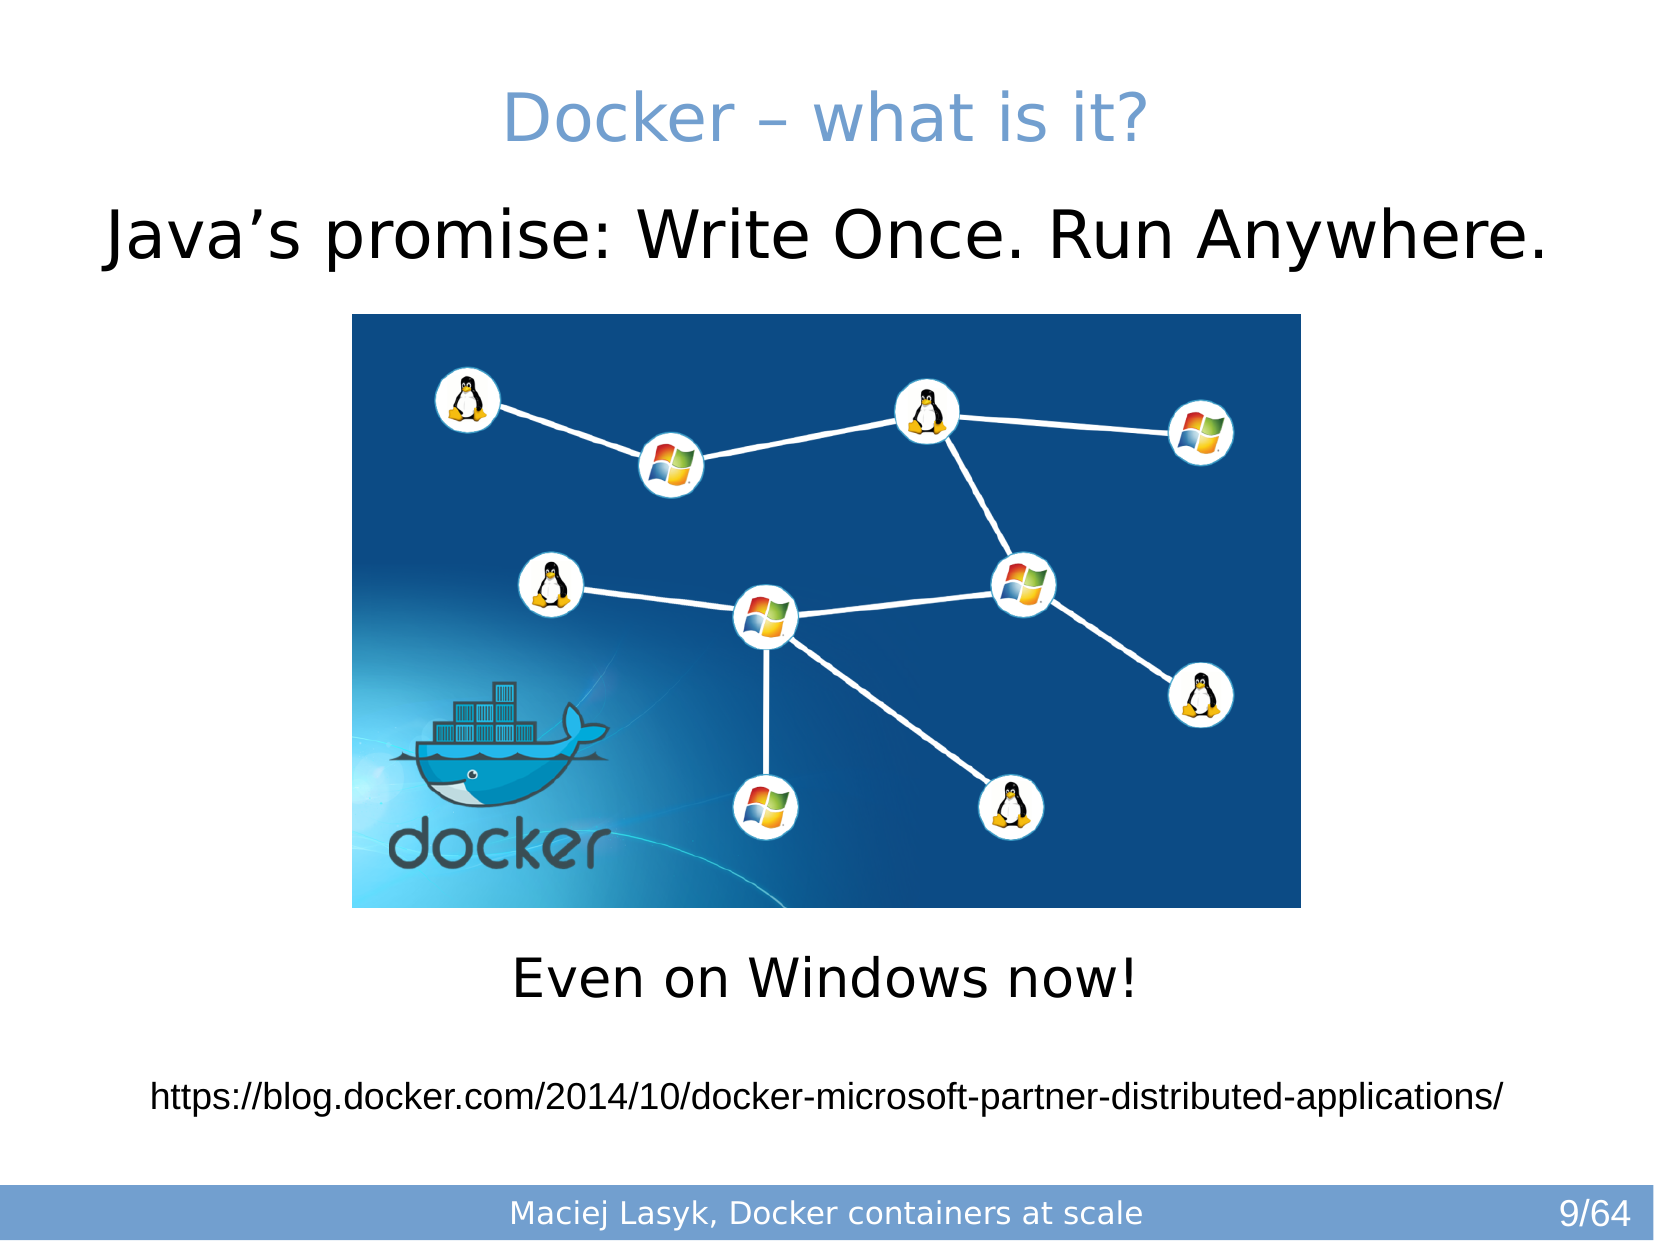

Docker – what is it?
Java’s promise: Write Once. Run Anywhere.
Even on Windows now!
https://blog.docker.com/2014/10/docker-microsoft-partner-distributed-applications/
 9/64
Maciej Lasyk, Docker containers at scale